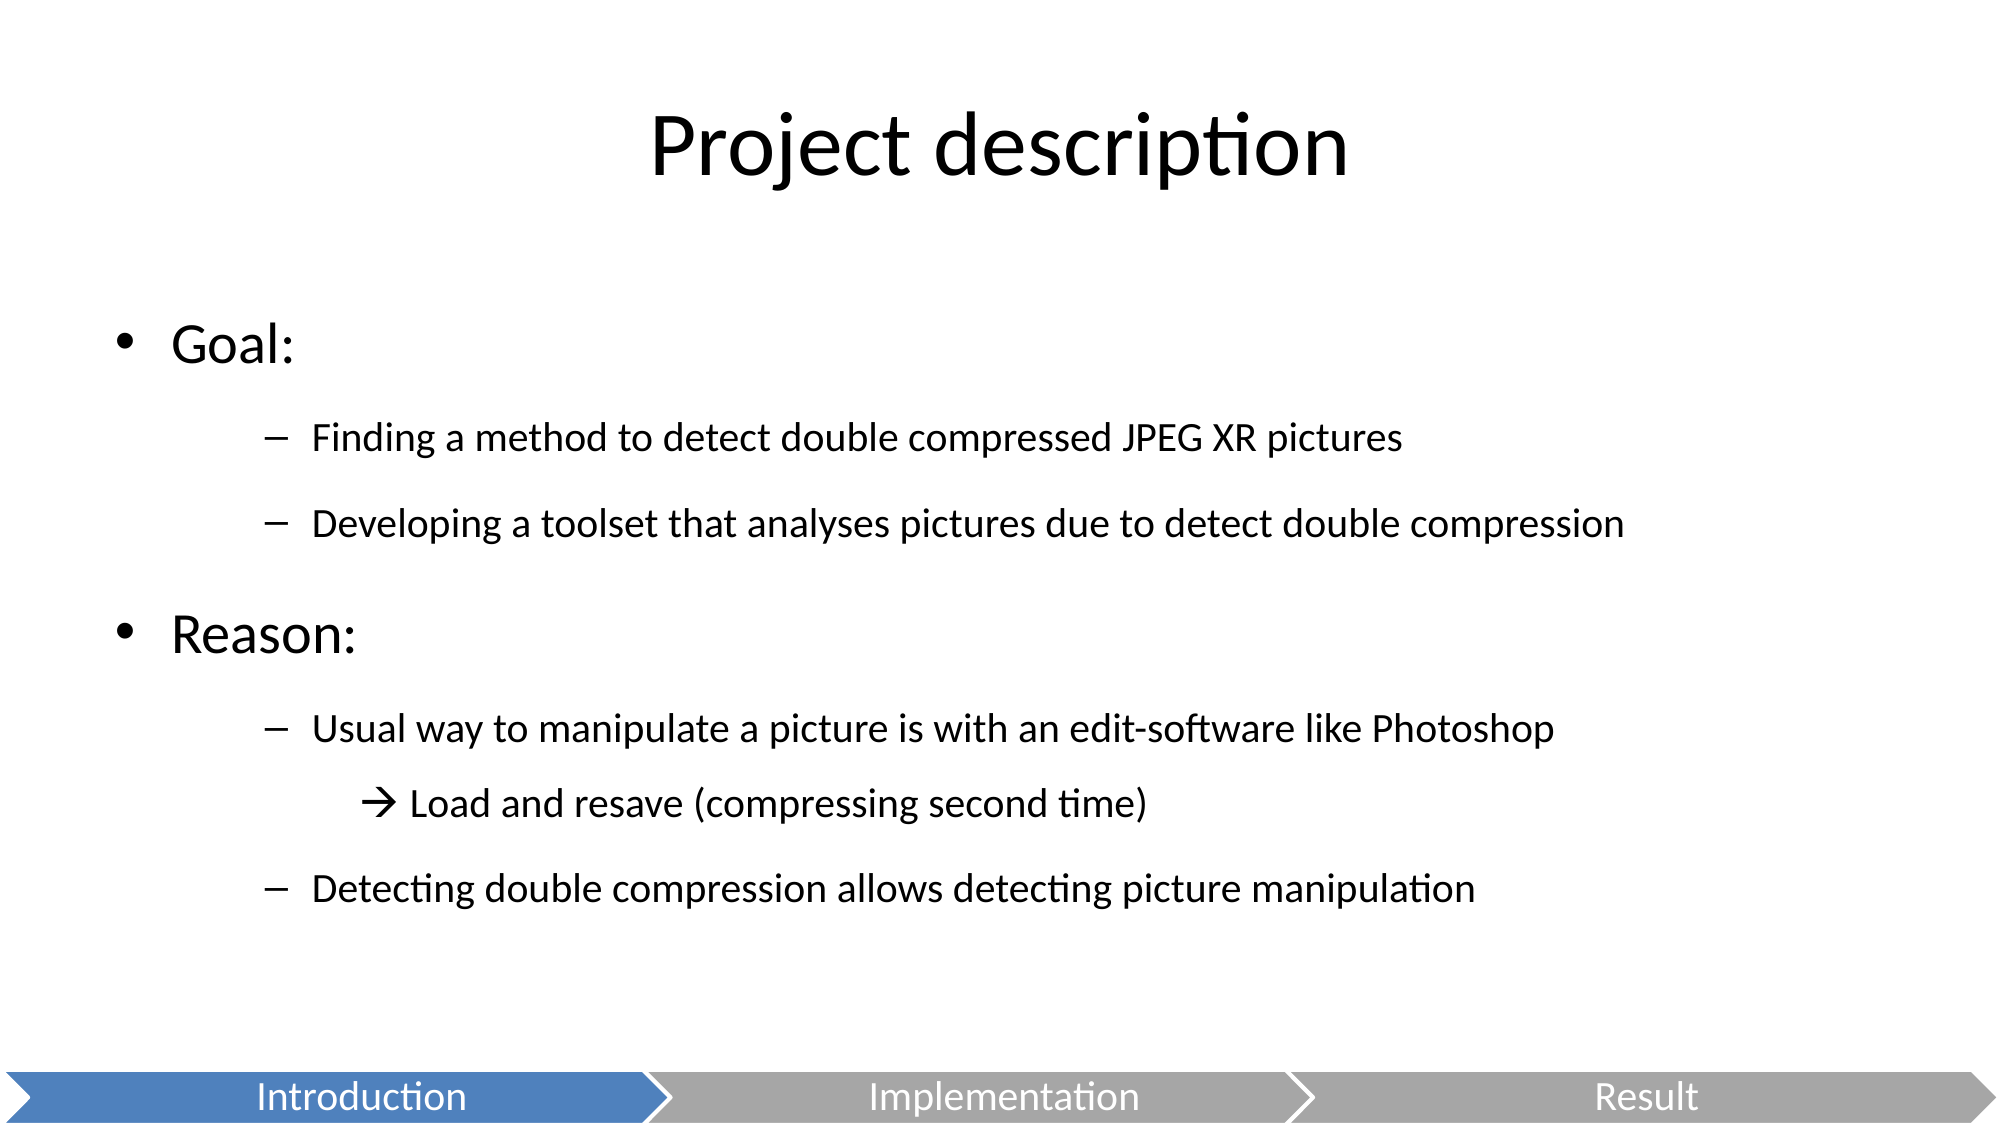

# Project description
Goal:
Finding a method to detect double compressed JPEG XR pictures
Developing a toolset that analyses pictures due to detect double compression
Reason:
Usual way to manipulate a picture is with an edit-software like Photoshop
 Load and resave (compressing second time)
Detecting double compression allows detecting picture manipulation
Introduction
Implementation
Result